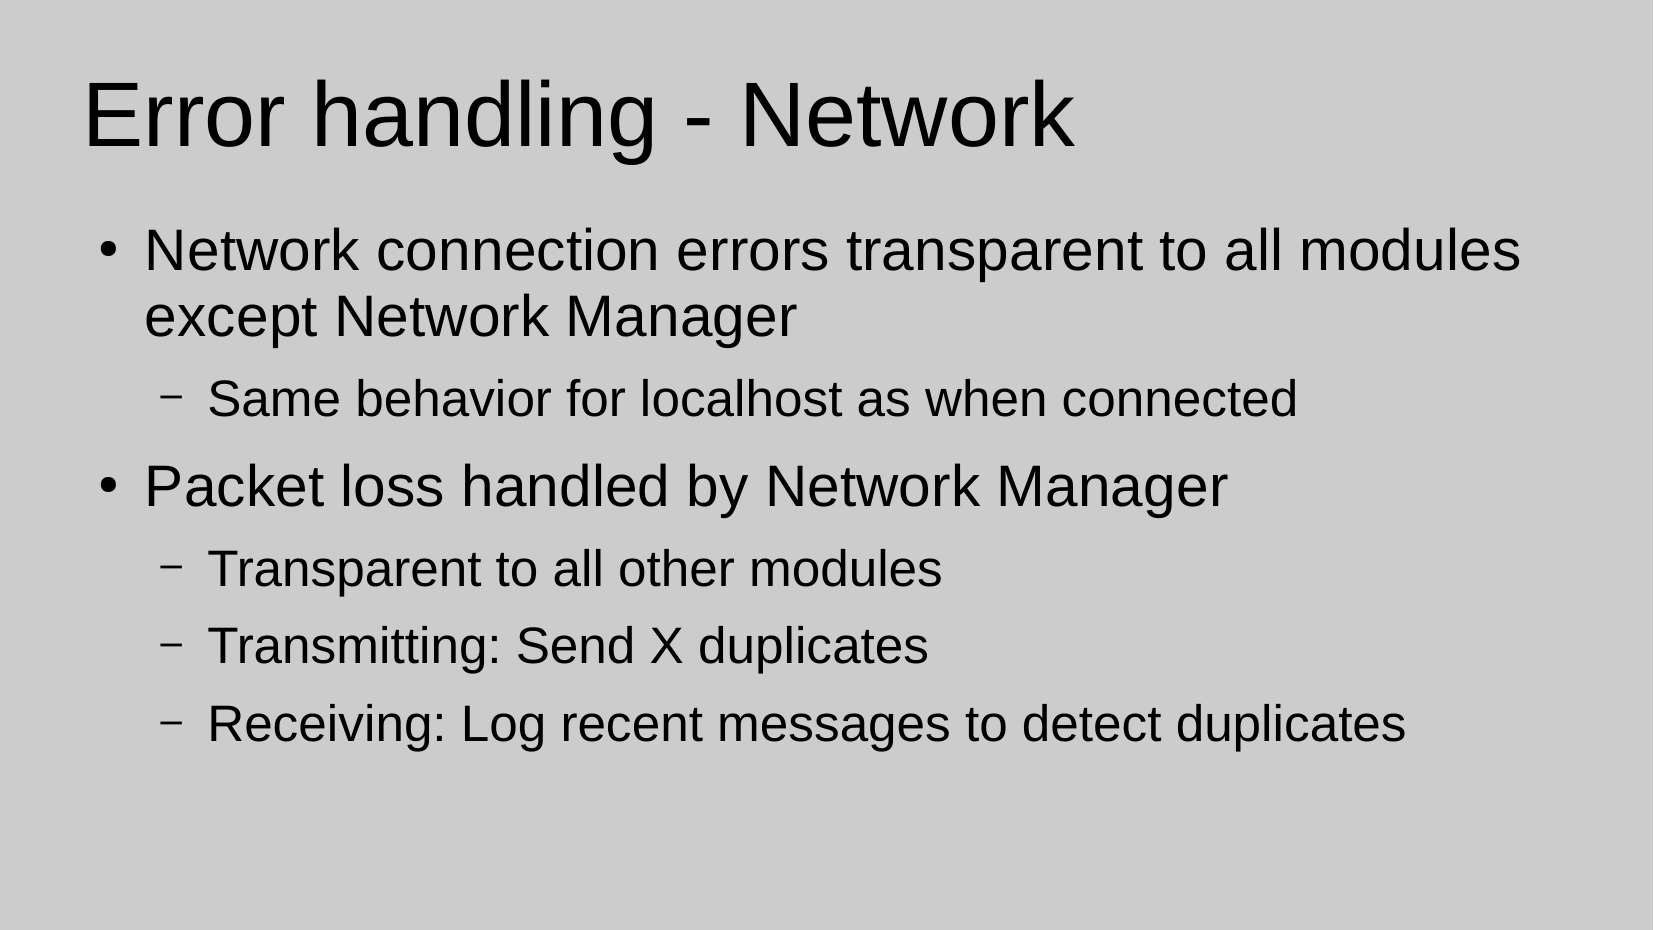

# Error handling - Network
Network connection errors transparent to all modules except Network Manager
Same behavior for localhost as when connected
Packet loss handled by Network Manager
Transparent to all other modules
Transmitting: Send X duplicates
Receiving: Log recent messages to detect duplicates